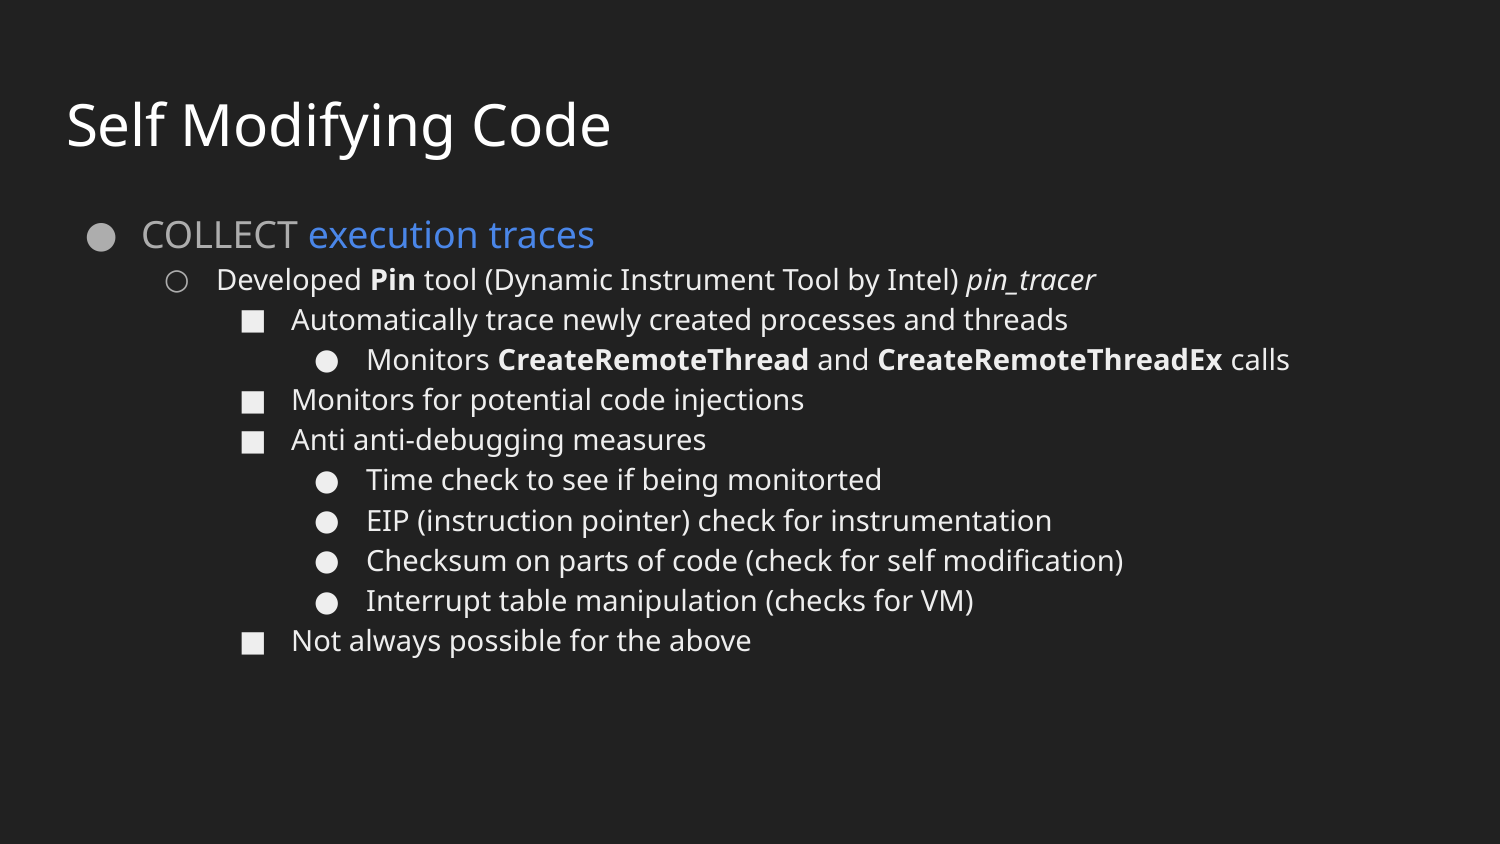

# Self Modifying Code
COLLECT execution traces
Developed Pin tool (Dynamic Instrument Tool by Intel) pin_tracer
Automatically trace newly created processes and threads
Monitors CreateRemoteThread and CreateRemoteThreadEx calls
Monitors for potential code injections
Anti anti-debugging measures
Time check to see if being monitorted
EIP (instruction pointer) check for instrumentation
Checksum on parts of code (check for self modification)
Interrupt table manipulation (checks for VM)
Not always possible for the above